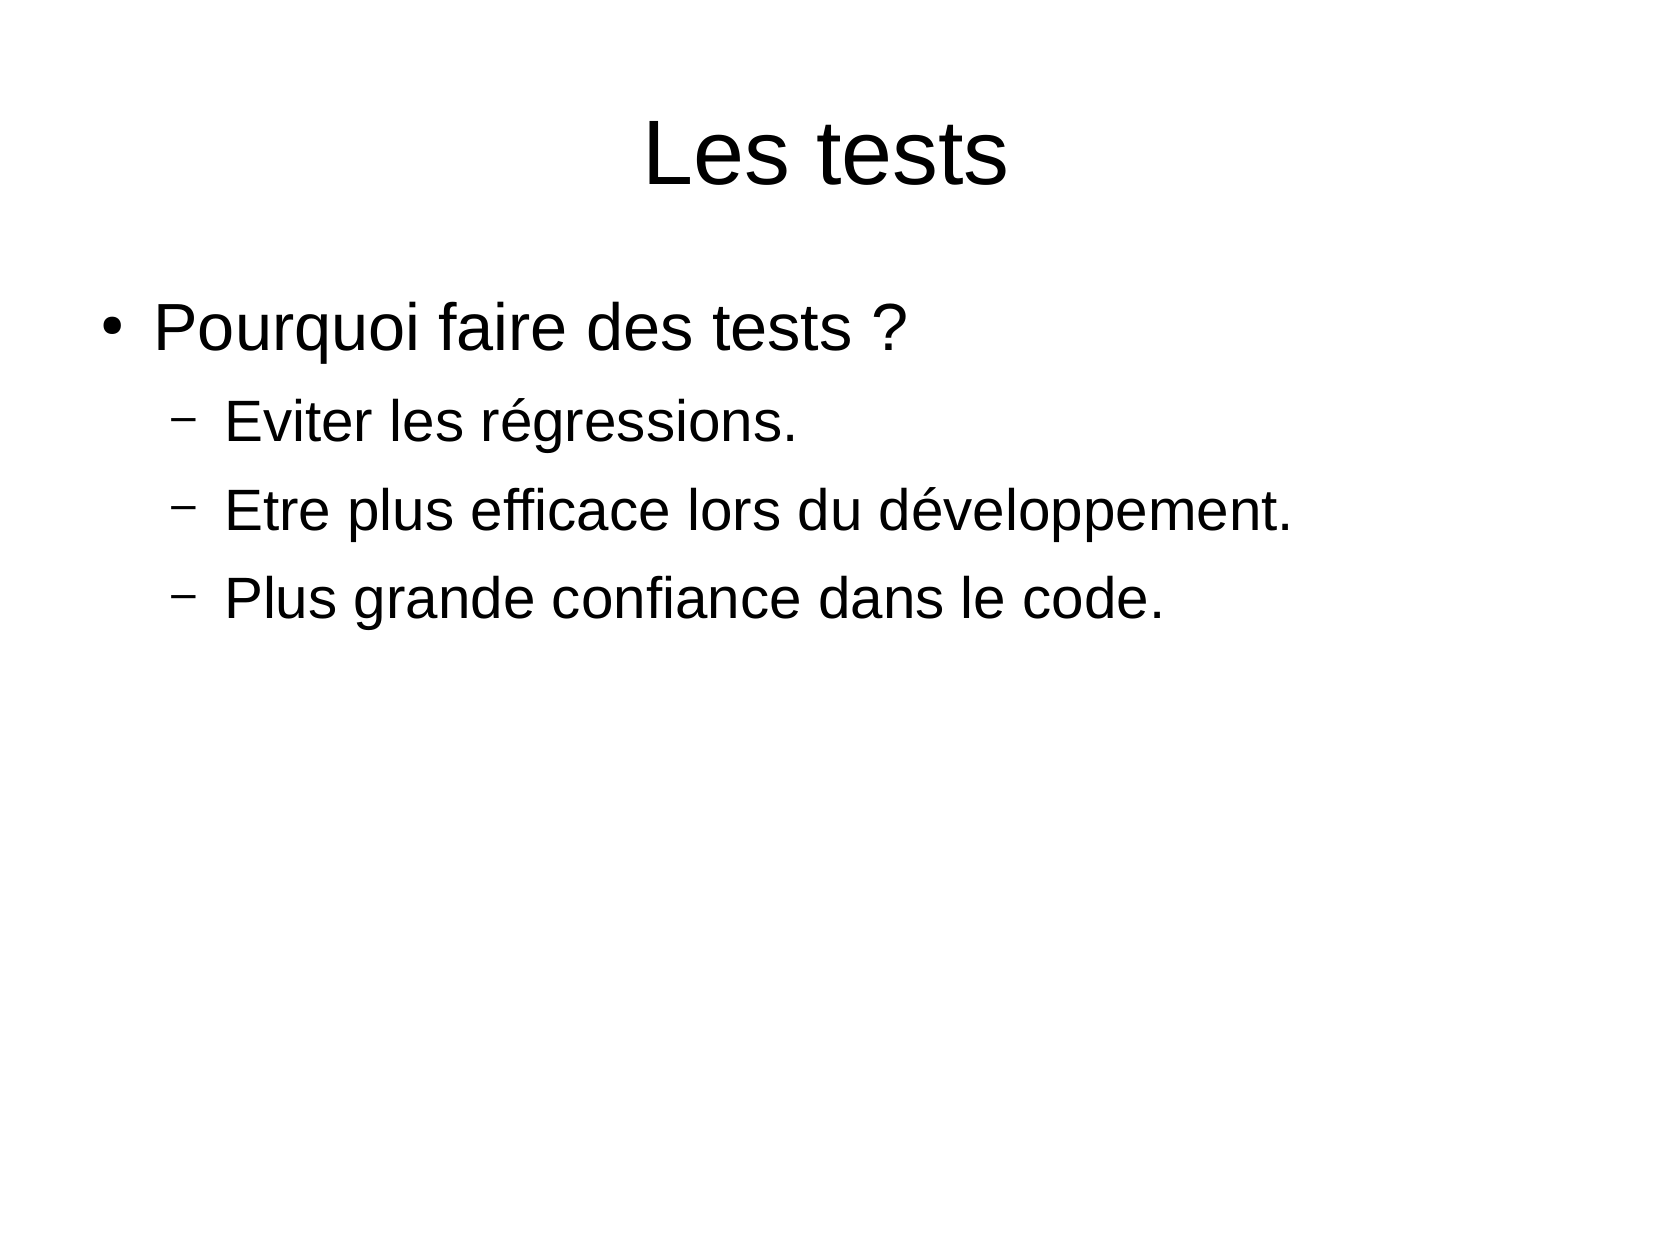

# Les tests
Pourquoi faire des tests ?
Eviter les régressions.
Etre plus efficace lors du développement.
Plus grande confiance dans le code.